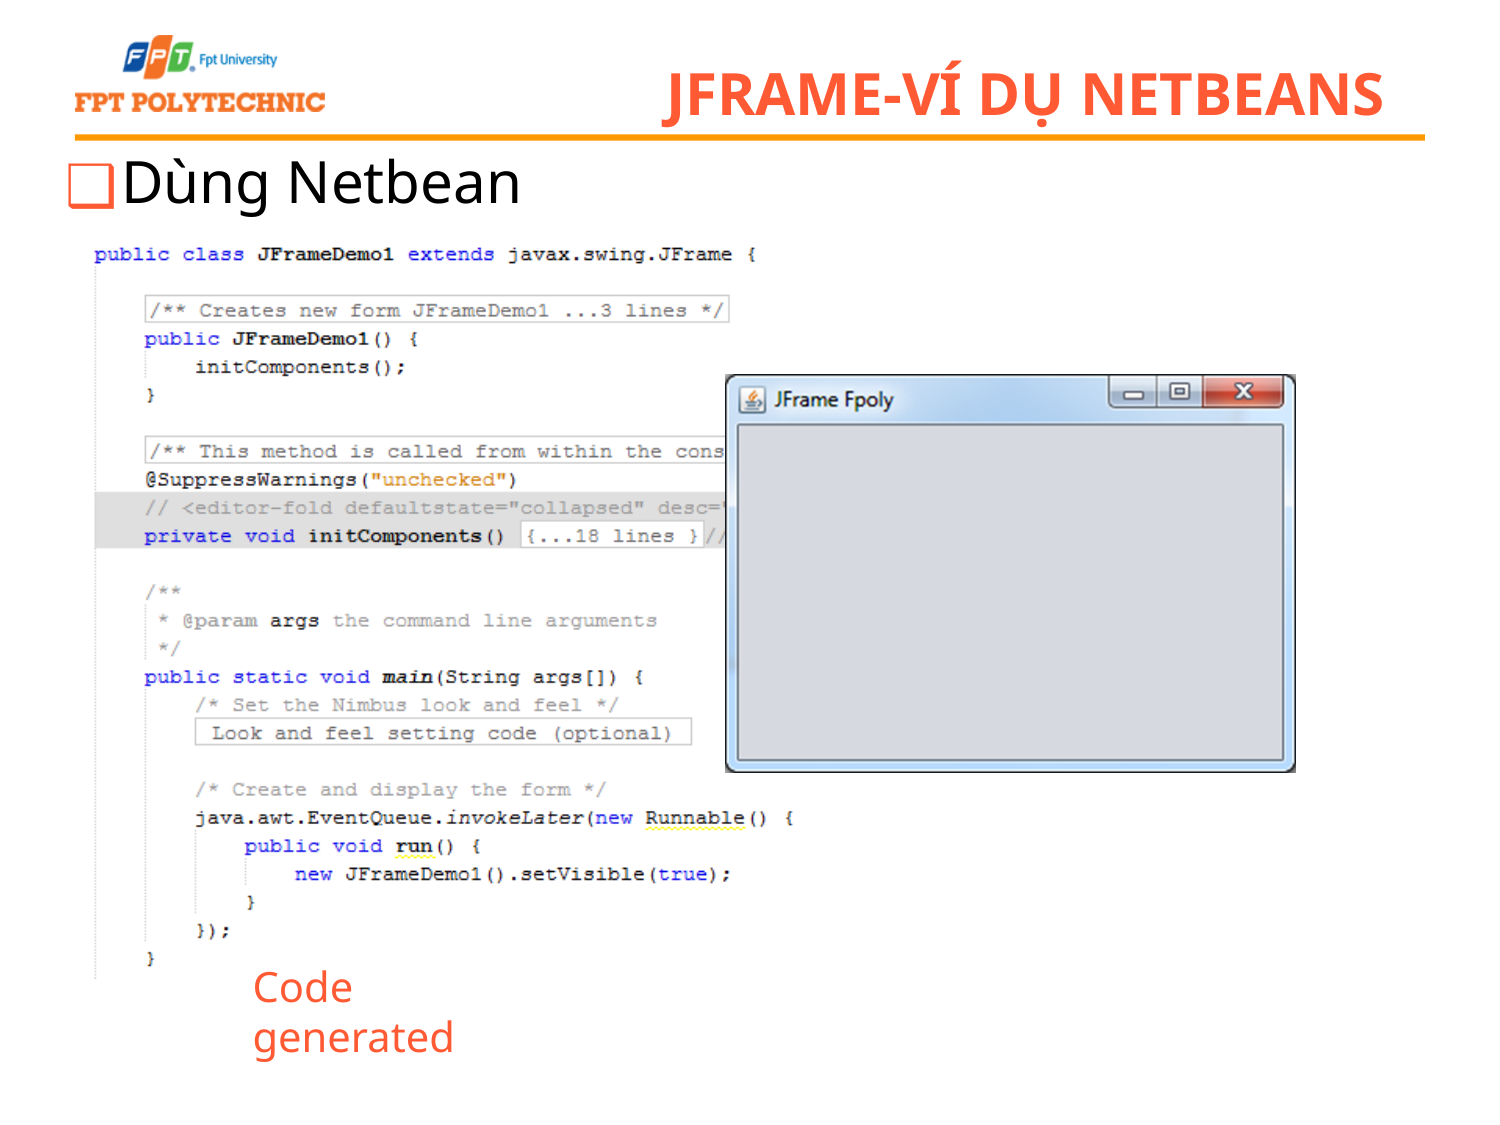

Jframe-ví dụ Netbeans
# Dùng Netbean
Code generated